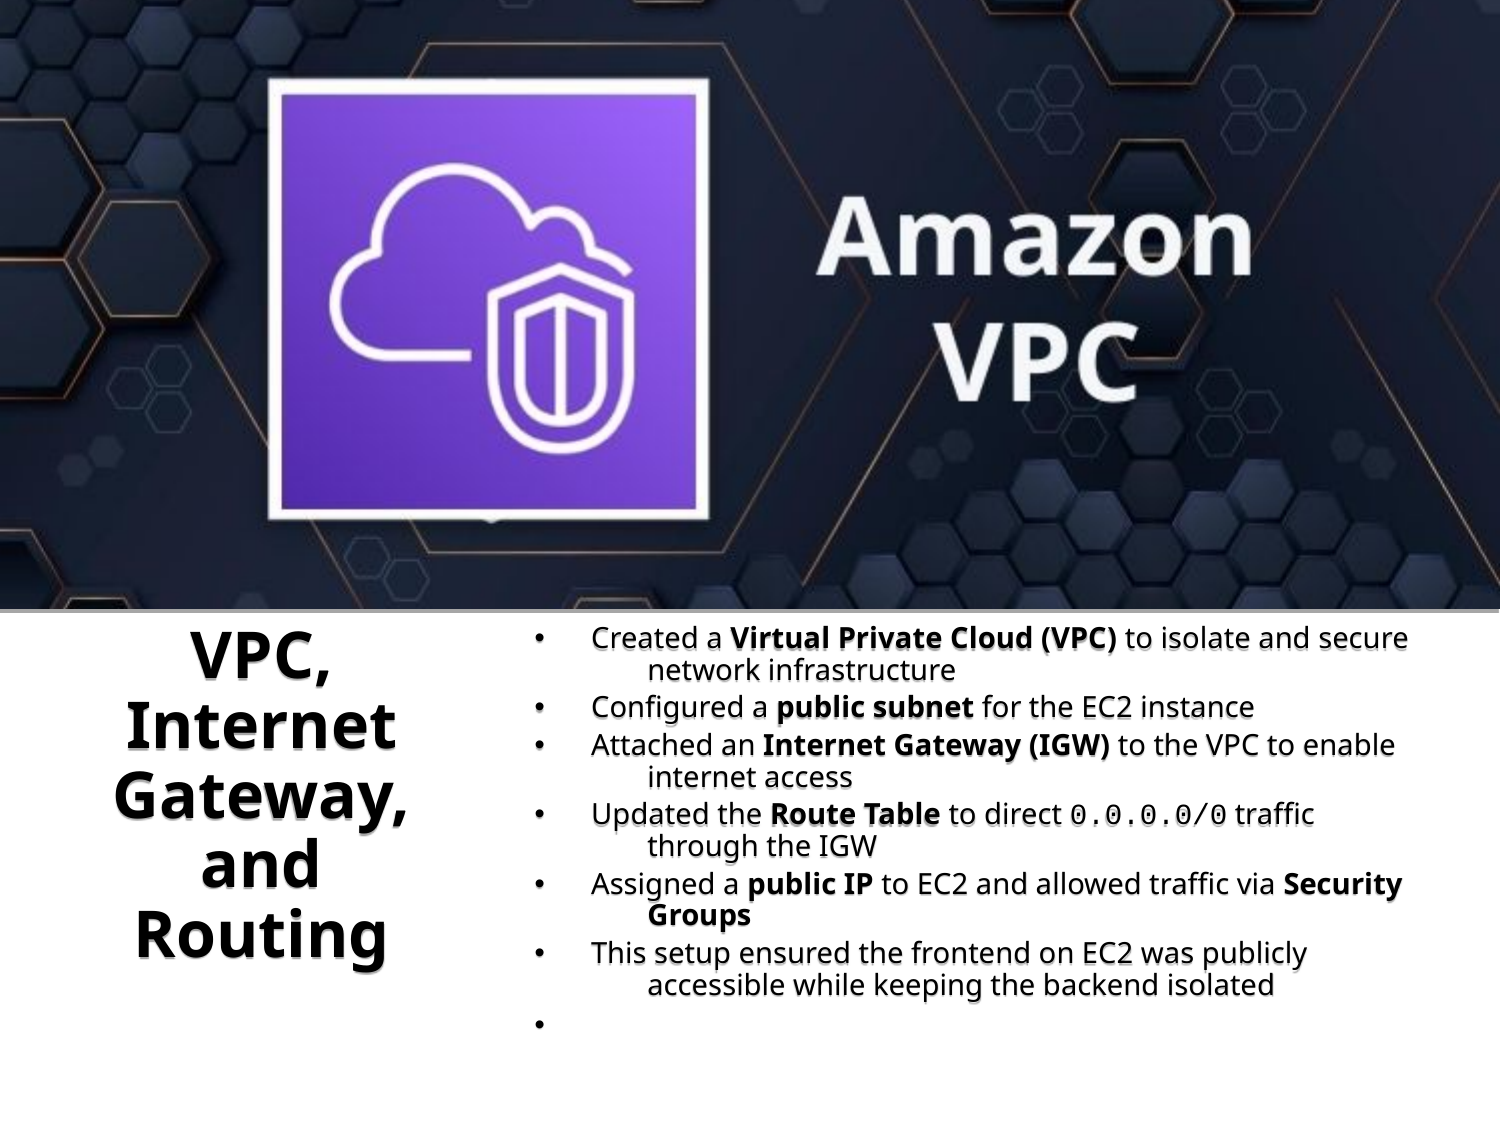

# VPC, Internet Gateway, and Routing
Created a Virtual Private Cloud (VPC) to isolate and secure network infrastructure
Configured a public subnet for the EC2 instance
Attached an Internet Gateway (IGW) to the VPC to enable internet access
Updated the Route Table to direct 0.0.0.0/0 traffic through the IGW
Assigned a public IP to EC2 and allowed traffic via Security Groups
This setup ensured the frontend on EC2 was publicly accessible while keeping the backend isolated